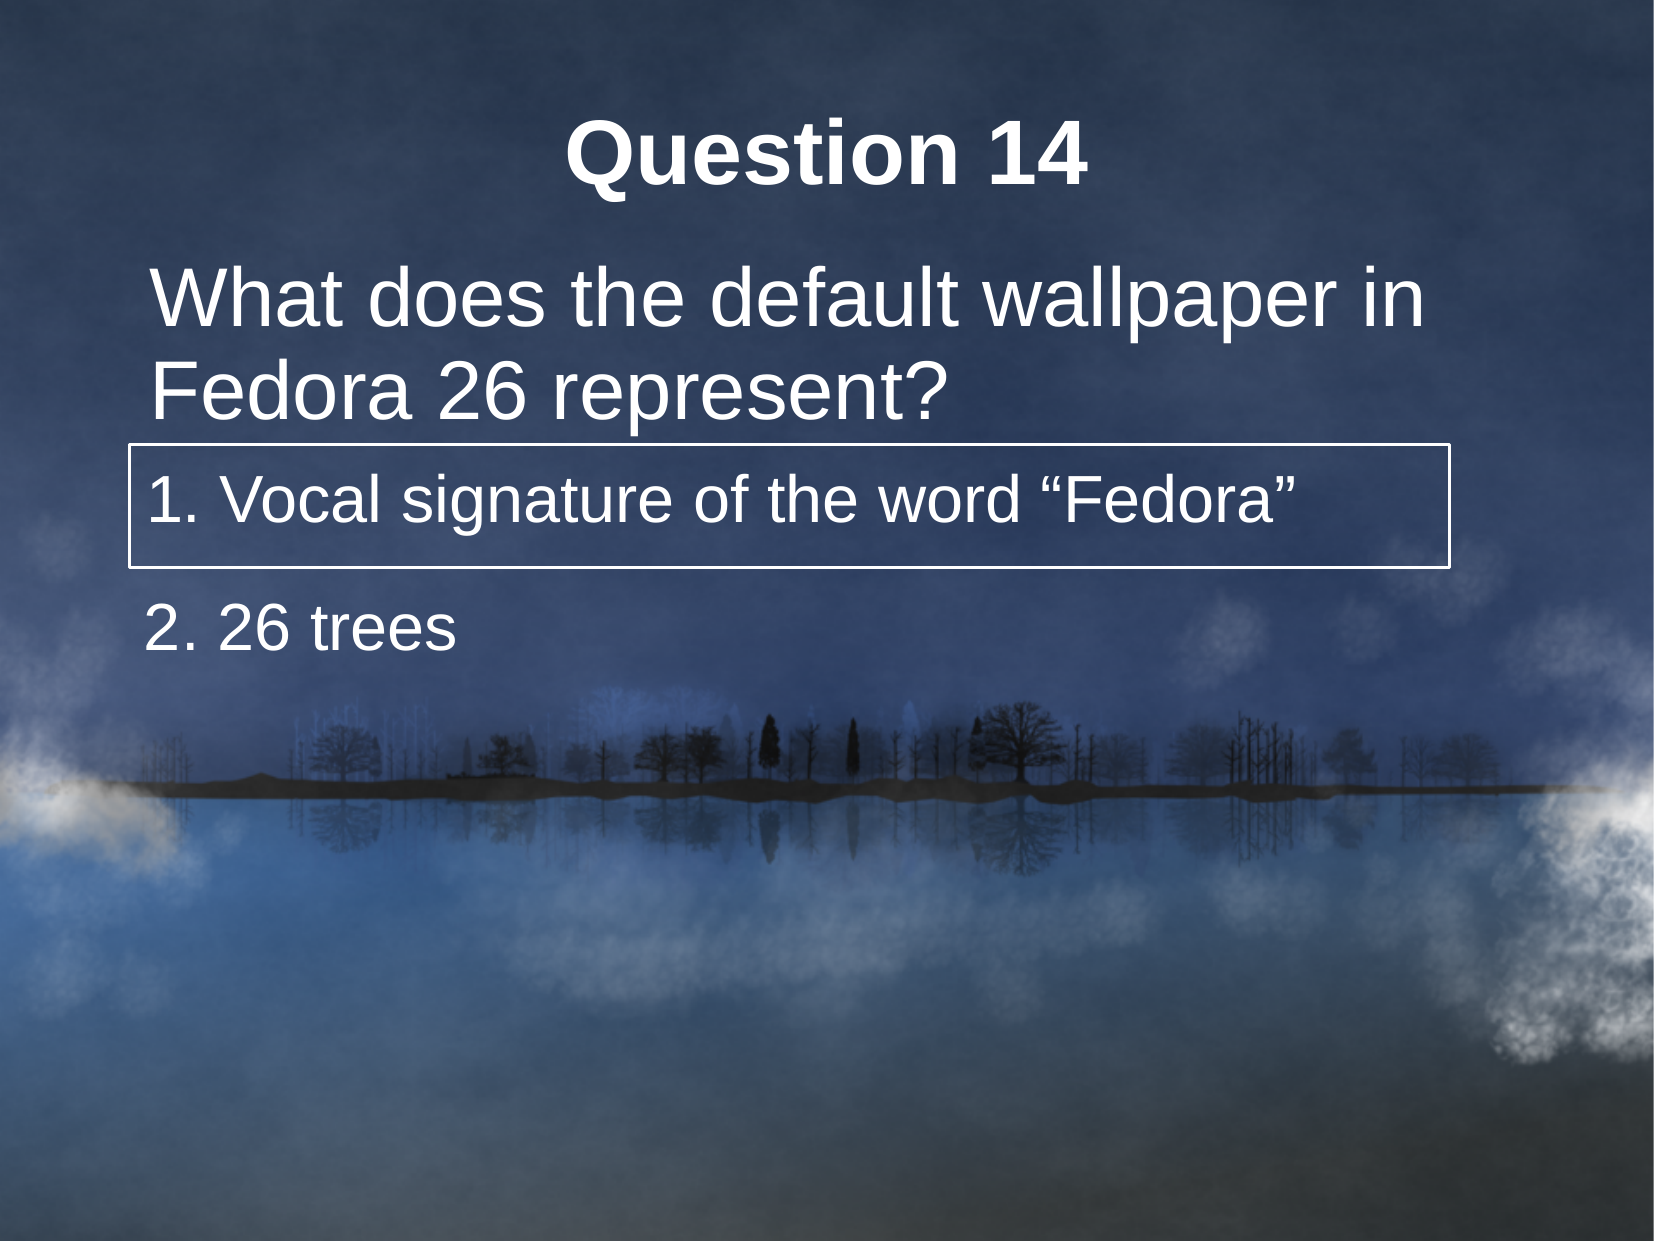

# Question 14
What does the default wallpaper in Fedora 26 represent?
1. Vocal signature of the word “Fedora”
2. 26 trees